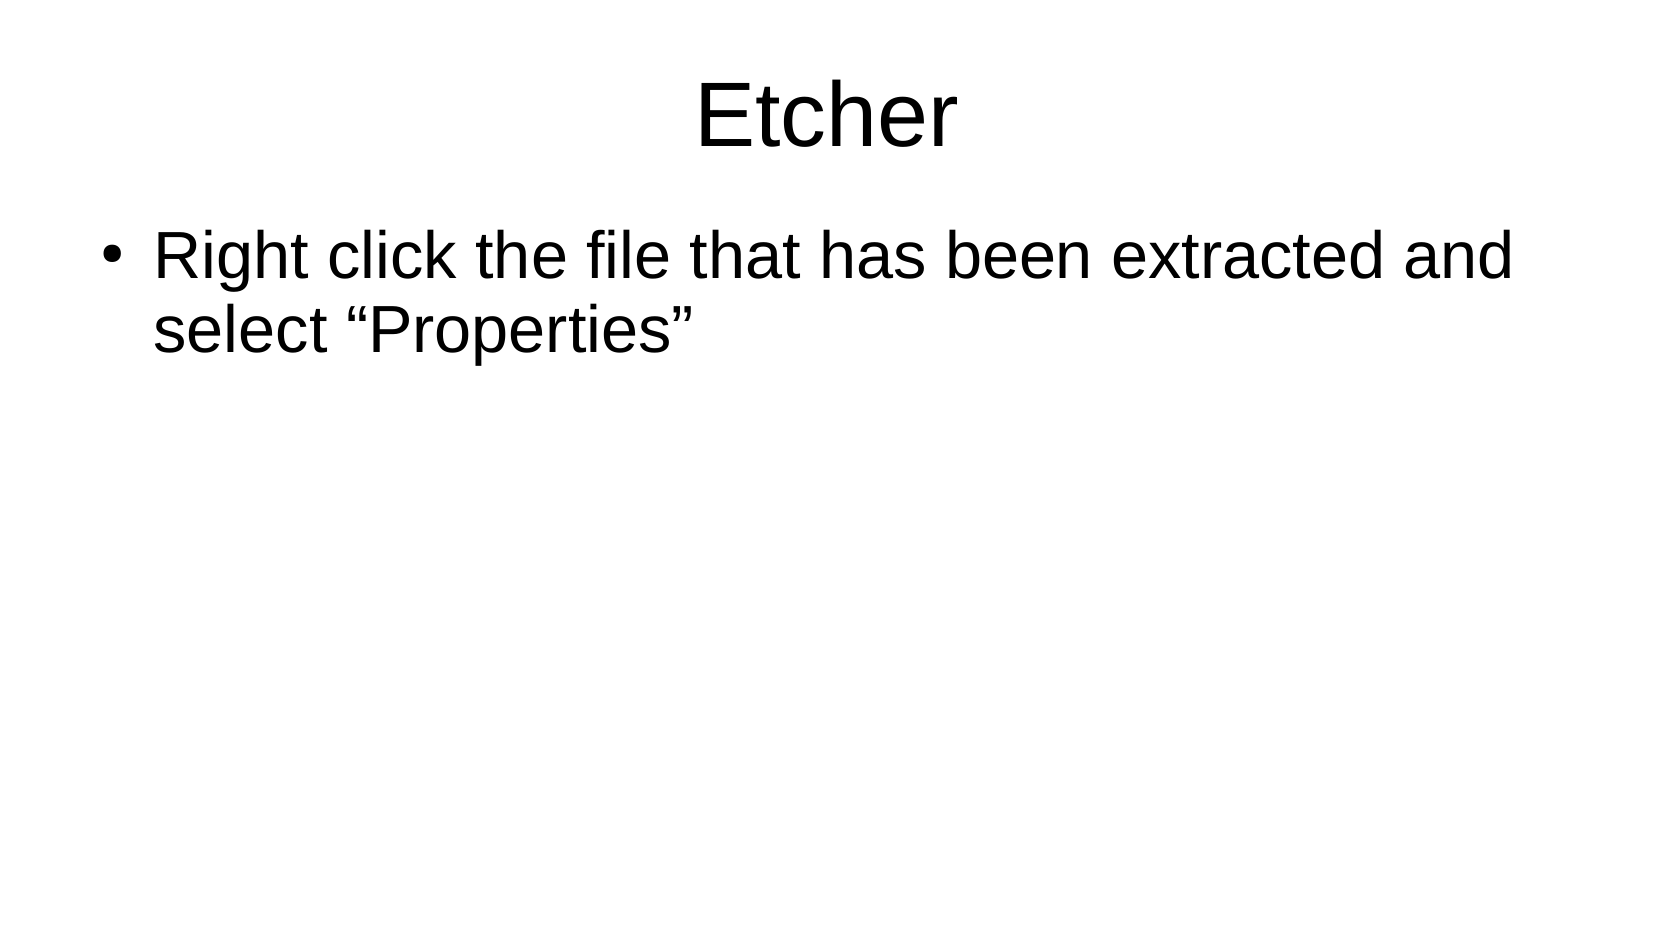

# Etcher
Right click the file that has been extracted and select “Properties”